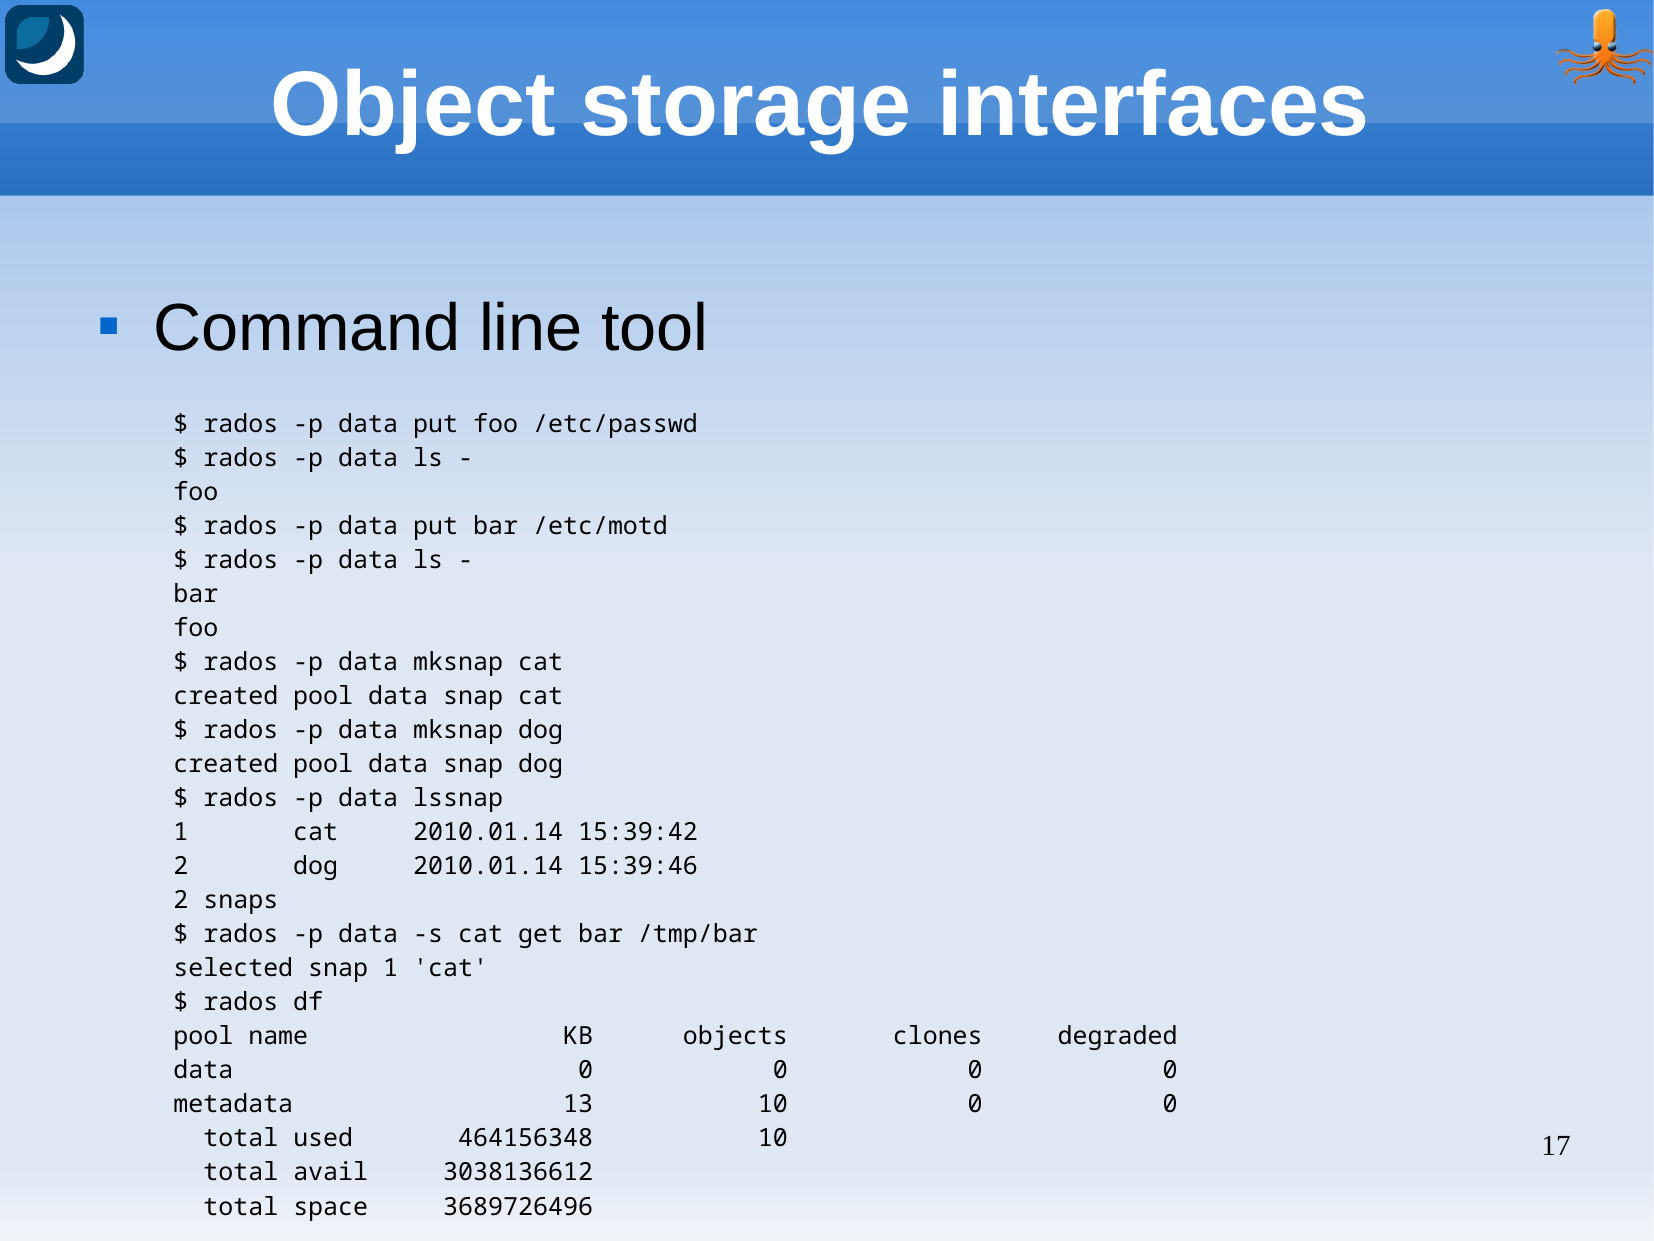

# Object storage interfaces
Command line tool
$ rados -p data put foo /etc/passwd
$ rados -p data ls -
foo
$ rados -p data put bar /etc/motd
$ rados -p data ls -
bar
foo
$ rados -p data mksnap cat
created pool data snap cat
$ rados -p data mksnap dog
created pool data snap dog
$ rados -p data lssnap
1 cat 2010.01.14 15:39:42
2 dog 2010.01.14 15:39:46
2 snaps
$ rados -p data -s cat get bar /tmp/bar
selected snap 1 'cat'
$ rados df
pool name KB objects clones degraded
data 0 0 0 0
metadata 13 10 0 0
 total used 464156348 10
 total avail 3038136612
 total space 3689726496
17